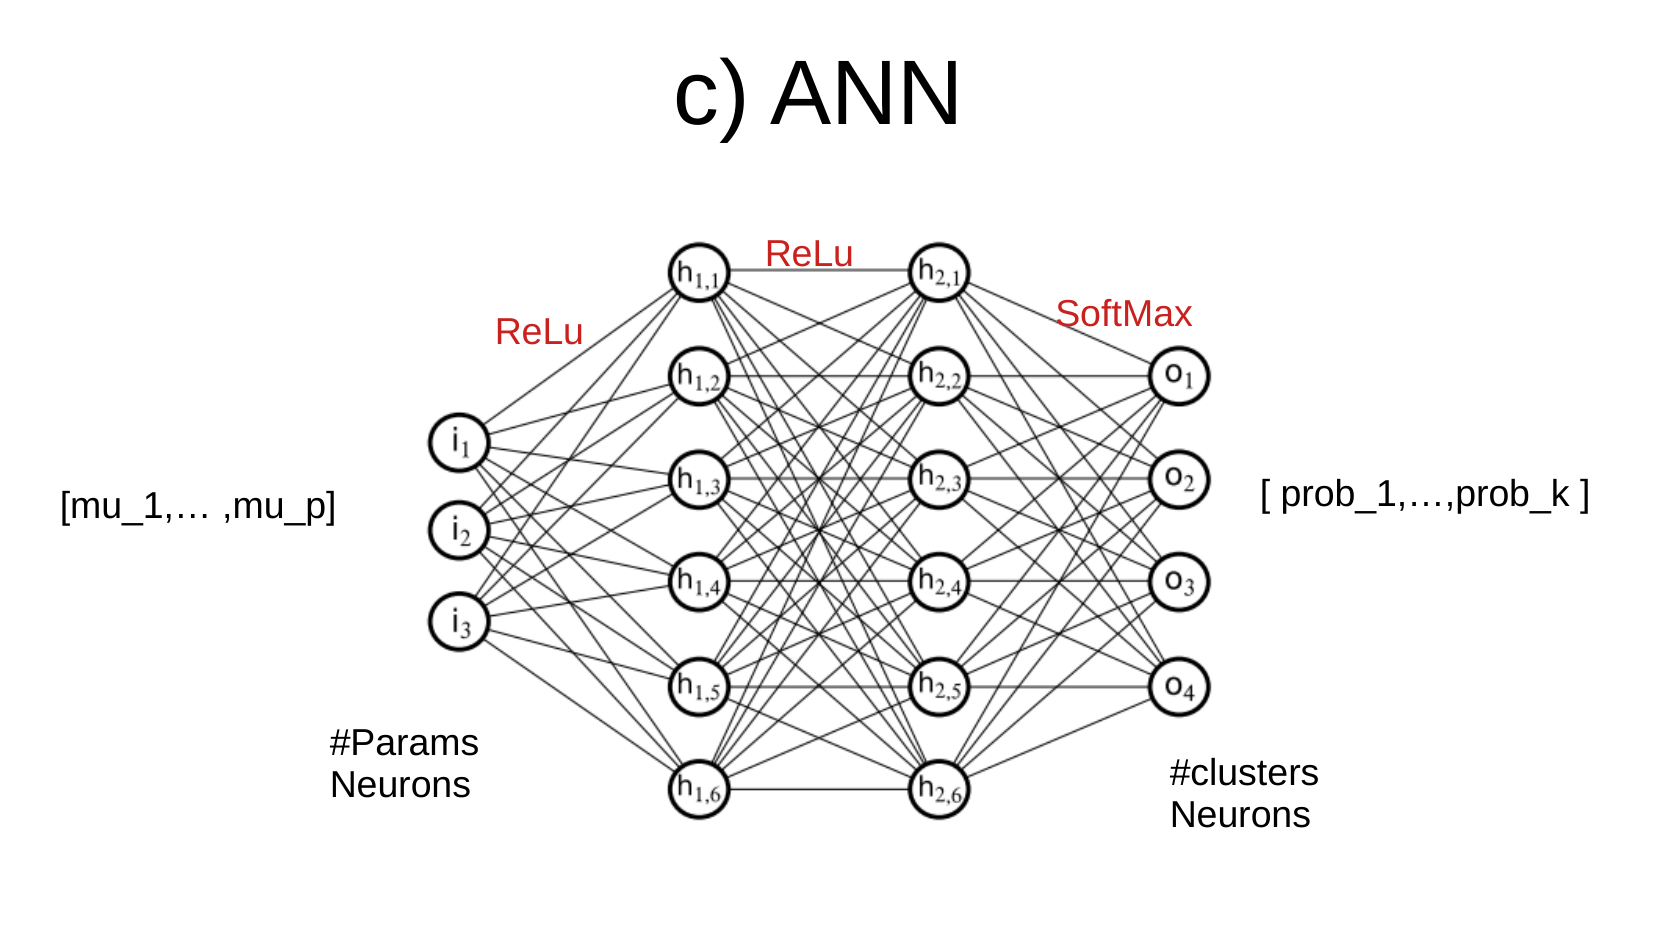

# c) ANN
ReLu
SoftMax
ReLu
[ prob_1,…,prob_k ]
[mu_1,… ,mu_p]
#Params Neurons
#clusters Neurons